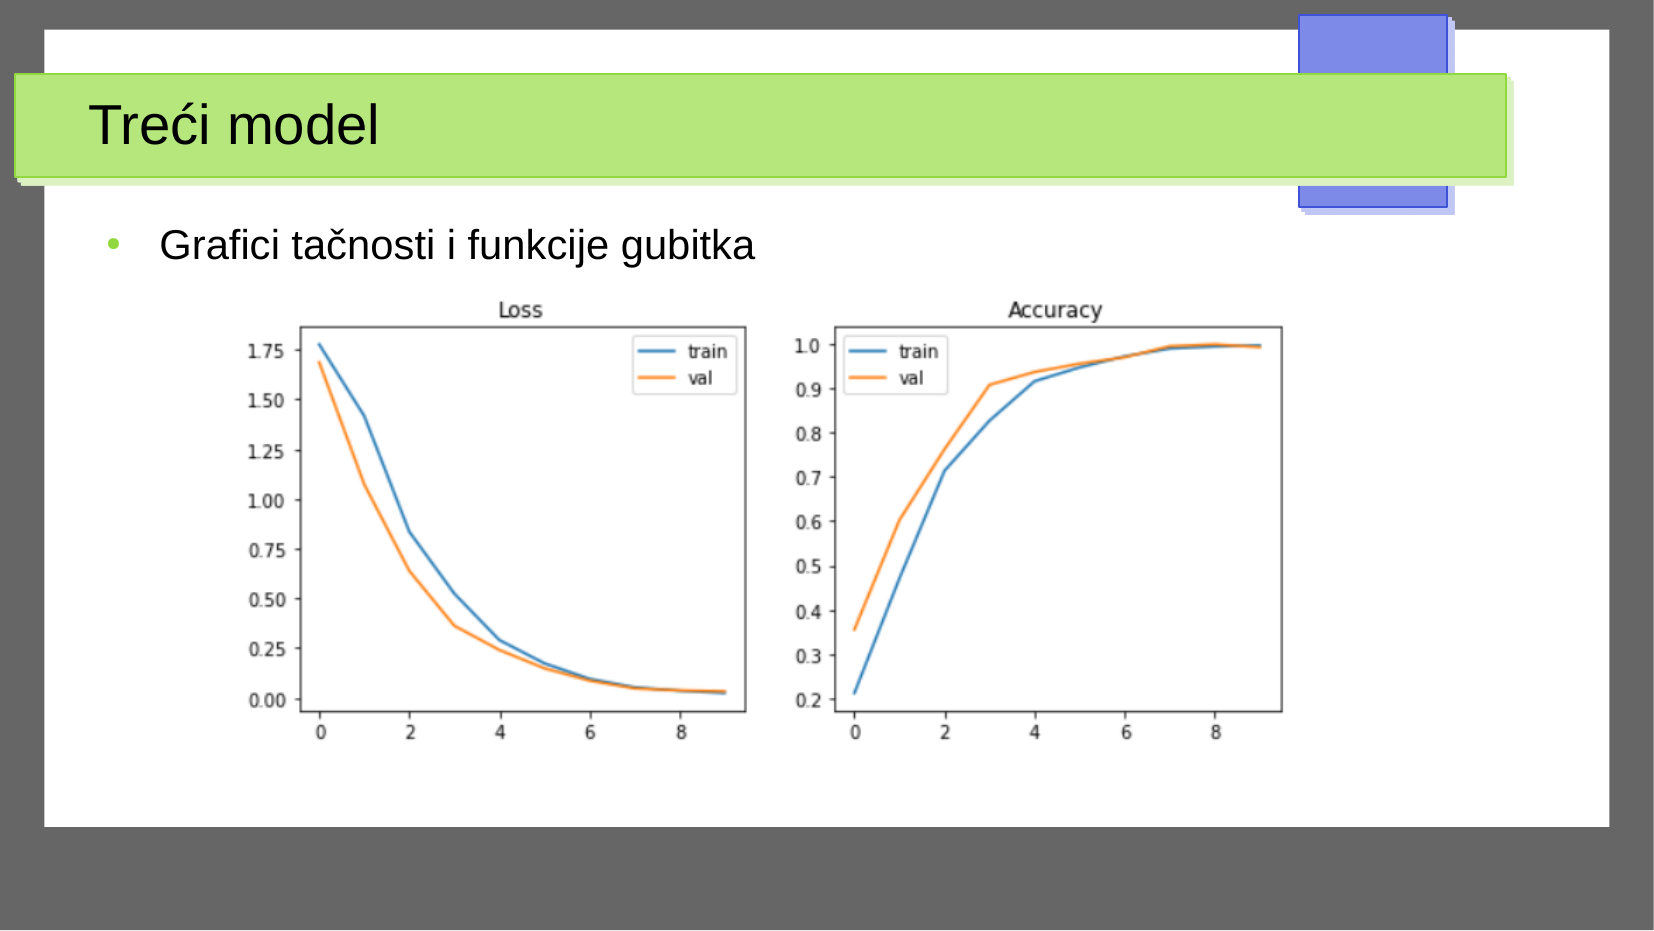

# Treći model
Grafici tačnosti i funkcije gubitka